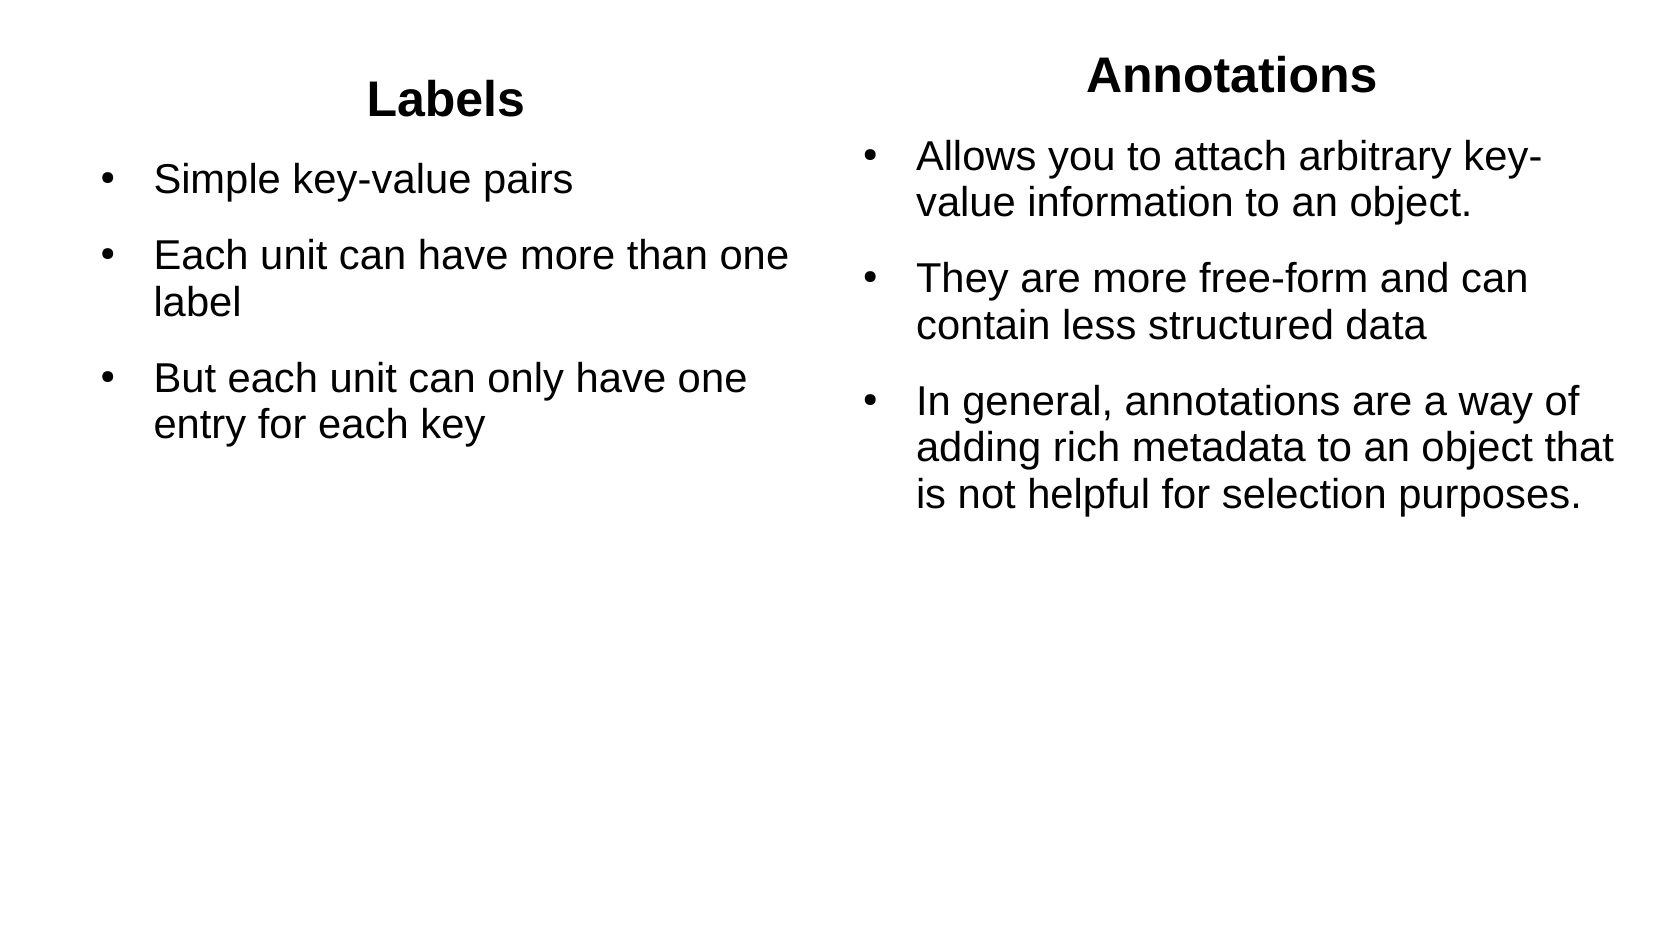

Annotations
Allows you to attach arbitrary key-value information to an object.
They are more free-form and can contain less structured data
In general, annotations are a way of adding rich metadata to an object that is not helpful for selection purposes.
# Labels
Simple key-value pairs
Each unit can have more than one label
But each unit can only have one entry for each key